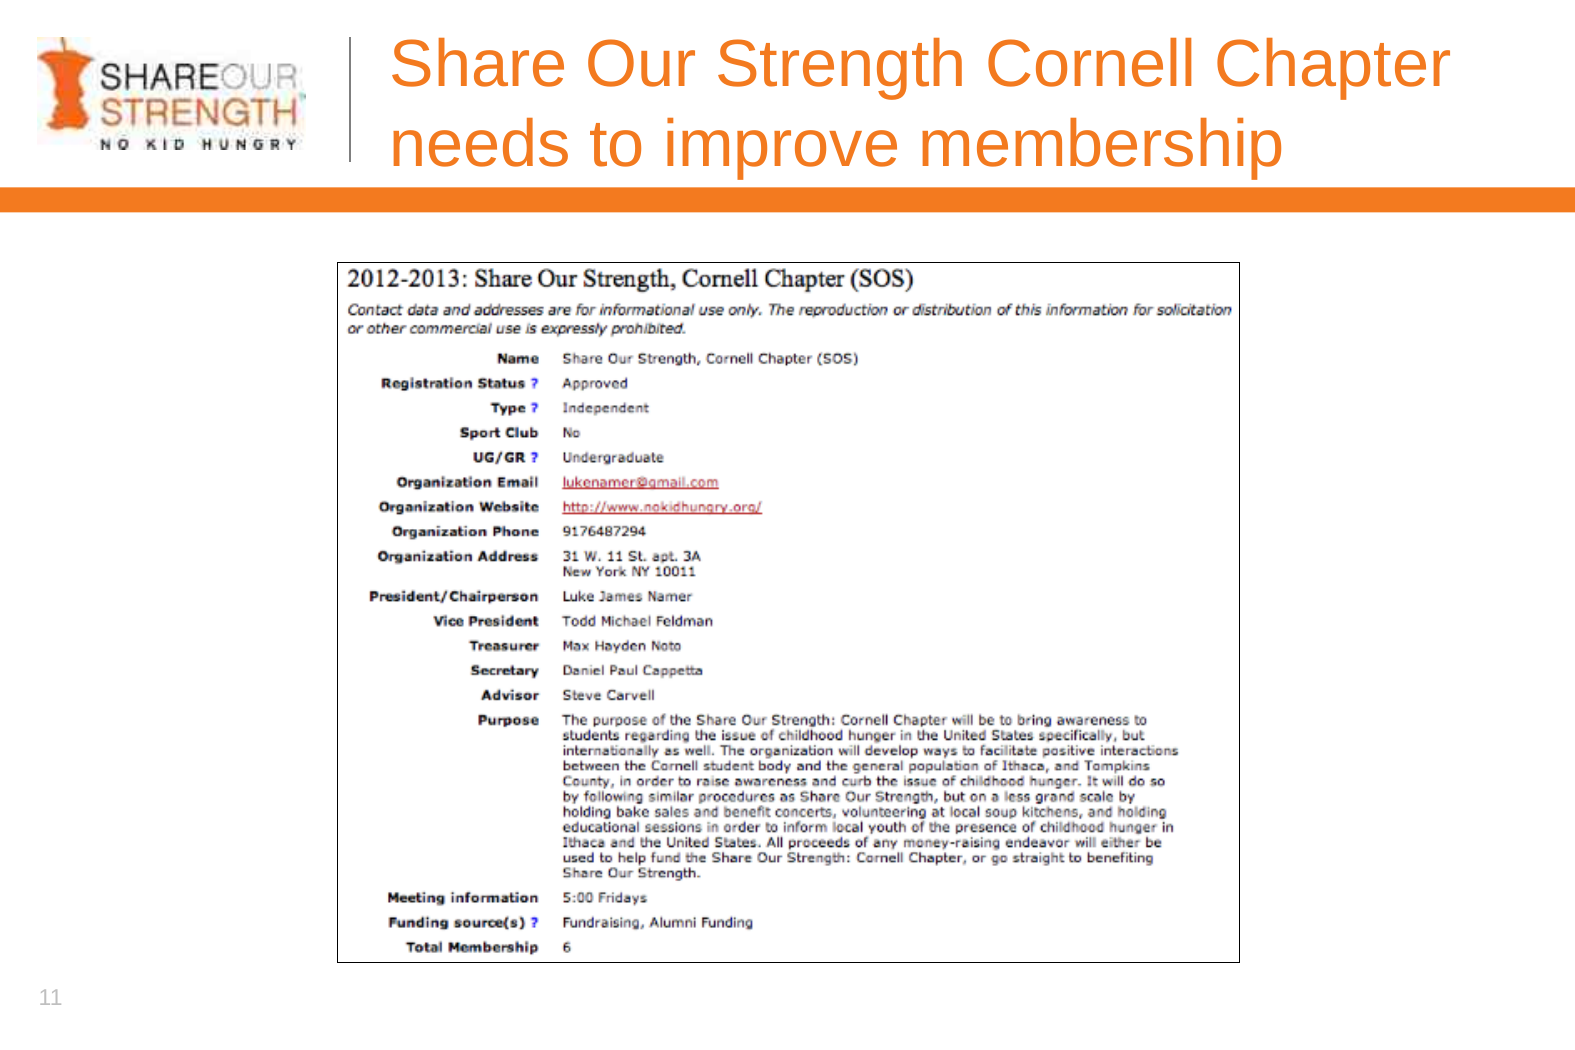

# Share Our Strength Cornell Chapter needs to improve membership